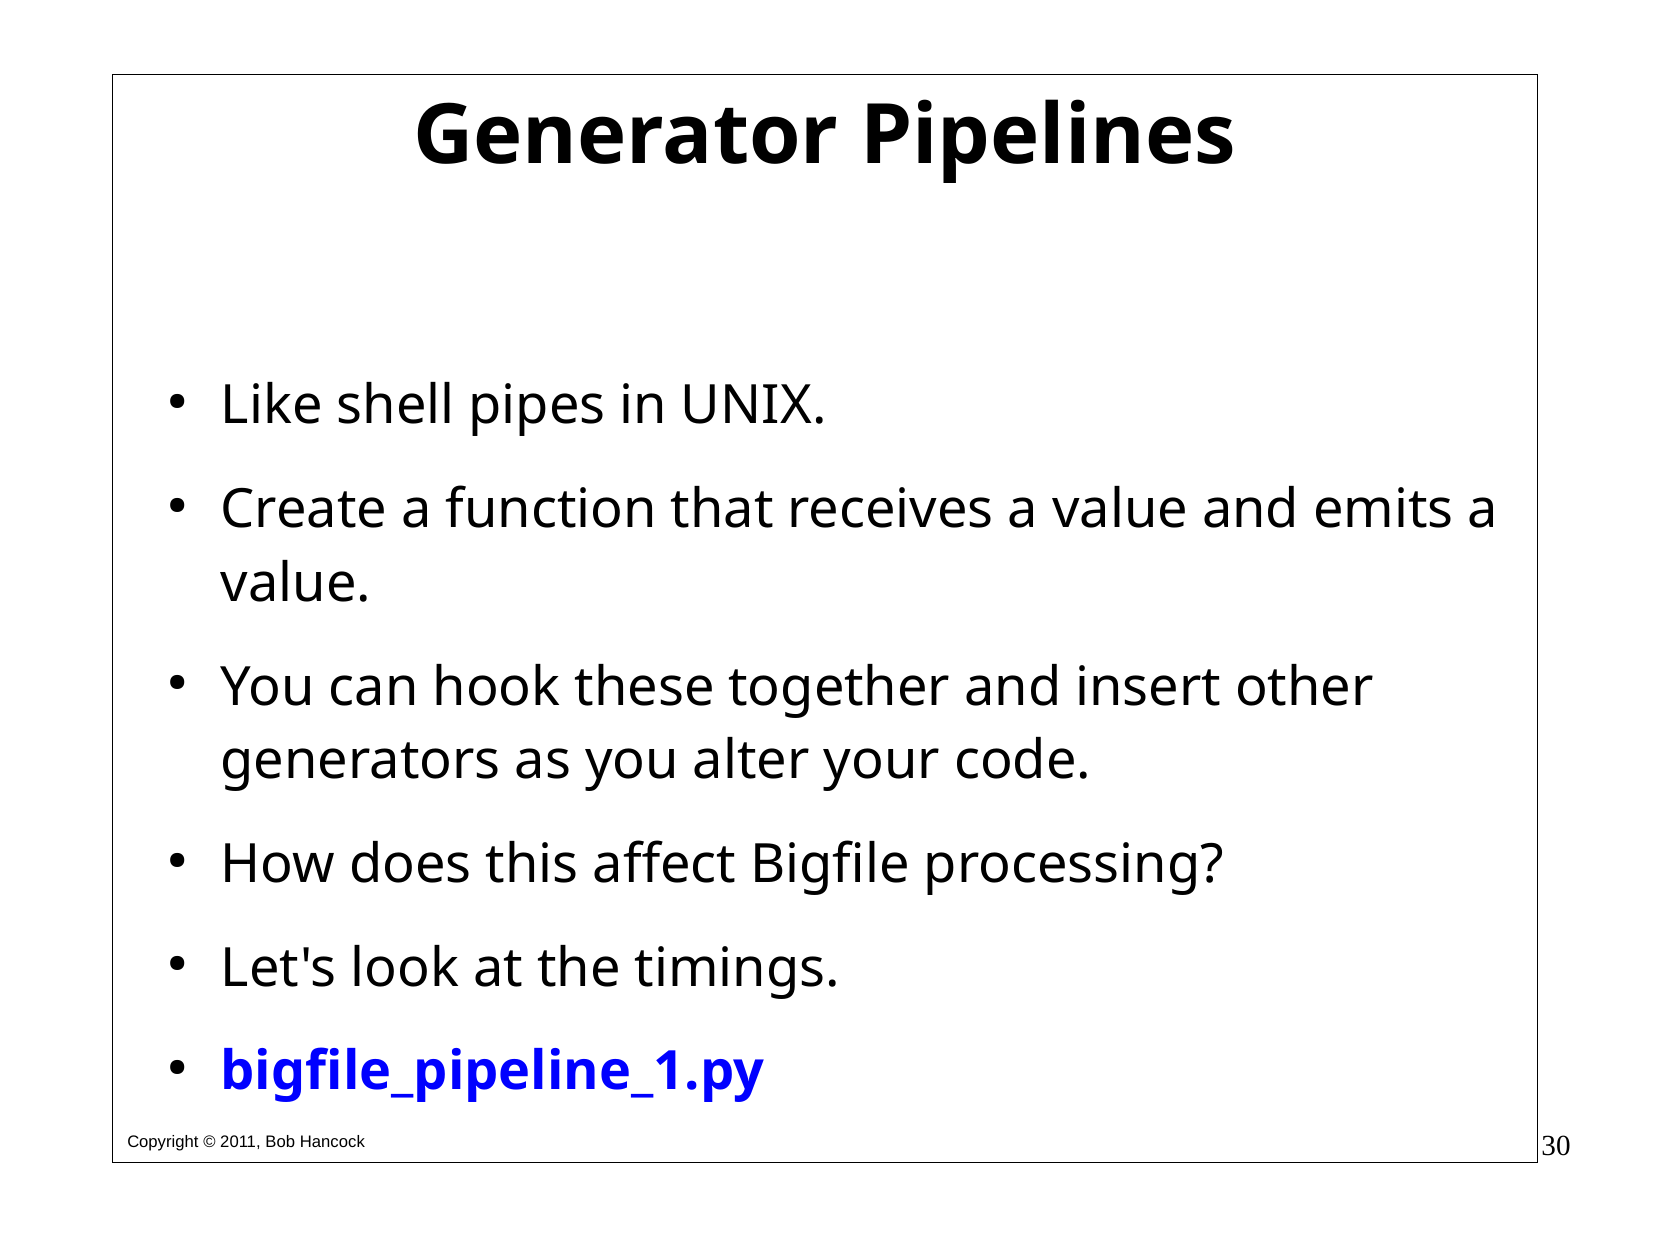

# Generator Pipelines
Like shell pipes in UNIX.
Create a function that receives a value and emits a value.
You can hook these together and insert other generators as you alter your code.
How does this affect Bigfile processing?
Let's look at the timings.
bigfile_pipeline_1.py
Copyright © 2011, Bob Hancock
30